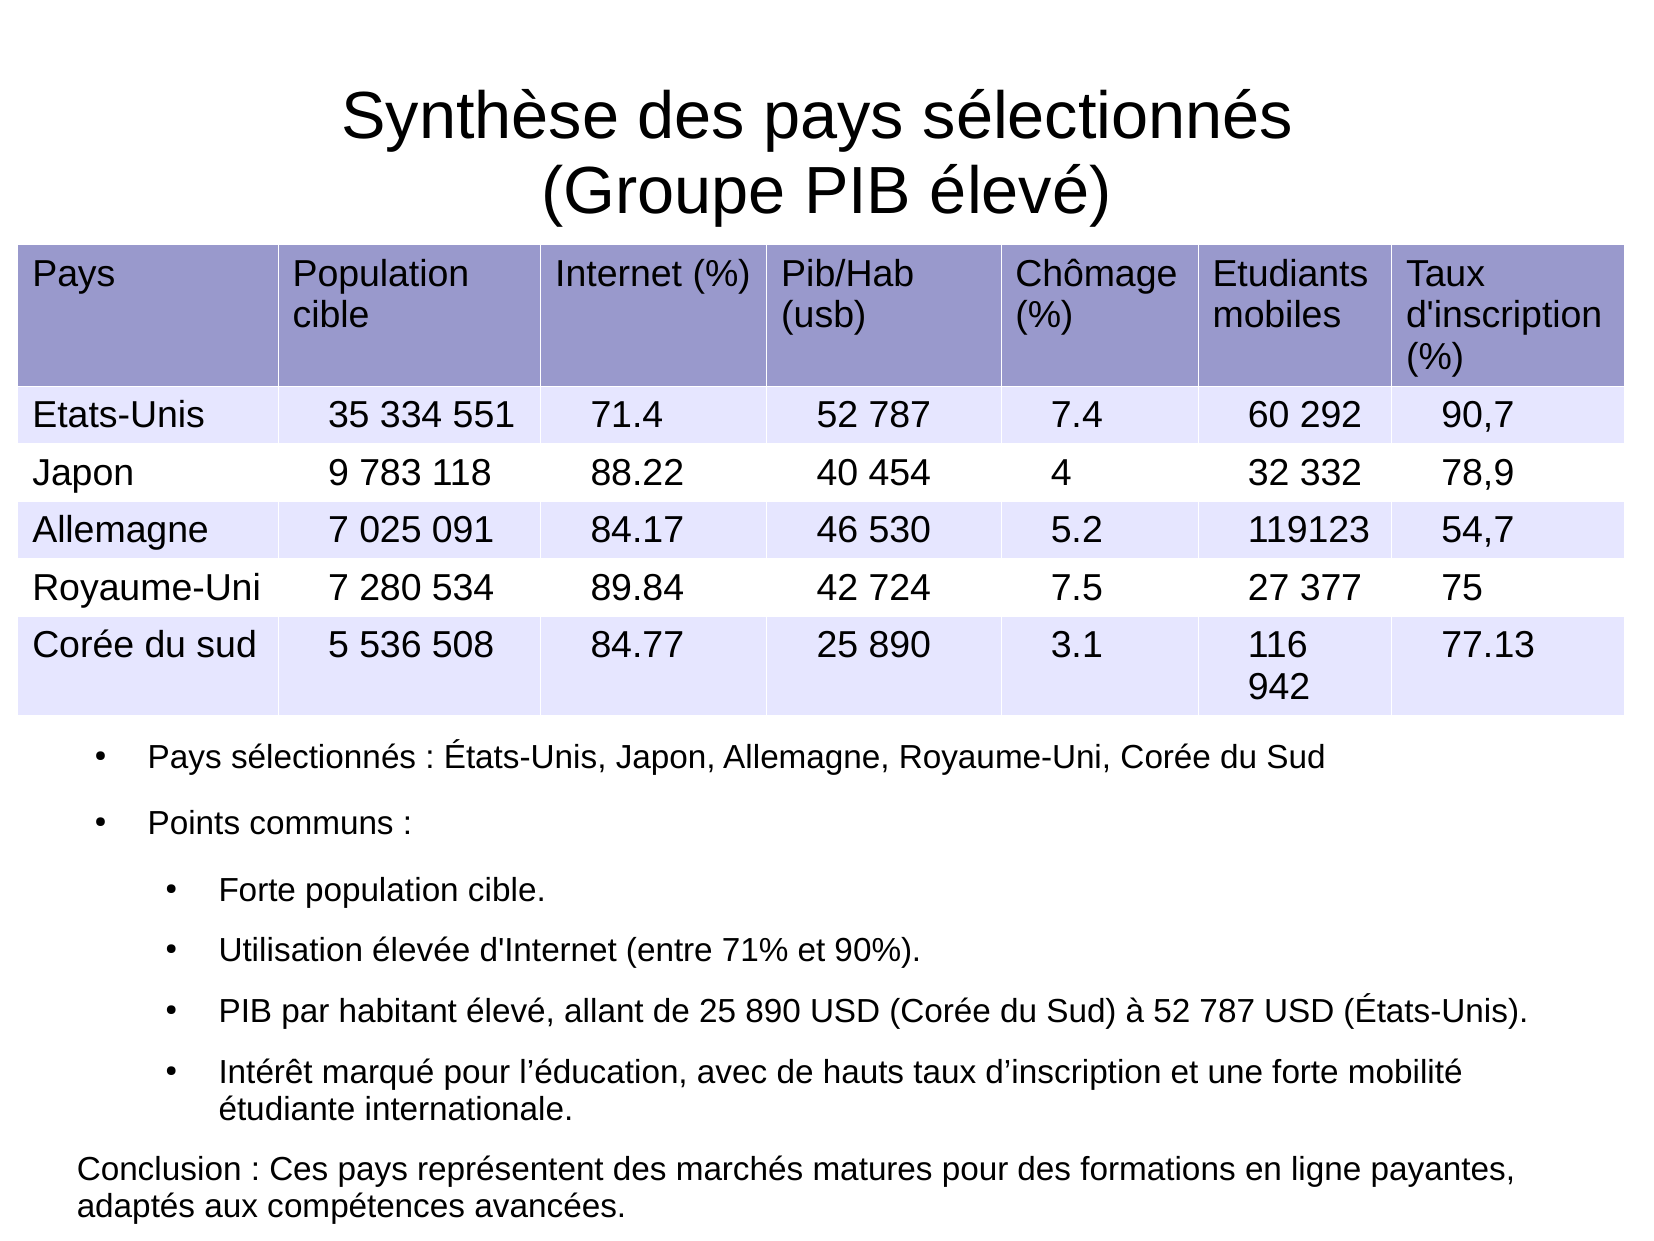

# Synthèse des pays sélectionnés (Groupe PIB élevé)
| Pays | Population cible | Internet (%) | Pib/Hab (usb) | Chômage (%) | Etudiants mobiles | Taux d'inscription (%) |
| --- | --- | --- | --- | --- | --- | --- |
| Etats-Unis | 35 334 551 | 71.4 | 52 787 | 7.4 | 60 292 | 90,7 |
| Japon | 9 783 118 | 88.22 | 40 454 | 4 | 32 332 | 78,9 |
| Allemagne | 7 025 091 | 84.17 | 46 530 | 5.2 | 119123 | 54,7 |
| Royaume-Uni | 7 280 534 | 89.84 | 42 724 | 7.5 | 27 377 | 75 |
| Corée du sud | 5 536 508 | 84.77 | 25 890 | 3.1 | 116 942 | 77.13 |
Pays sélectionnés : États-Unis, Japon, Allemagne, Royaume-Uni, Corée du Sud
Points communs :
Forte population cible.
Utilisation élevée d'Internet (entre 71% et 90%).
PIB par habitant élevé, allant de 25 890 USD (Corée du Sud) à 52 787 USD (États-Unis).
Intérêt marqué pour l’éducation, avec de hauts taux d’inscription et une forte mobilité étudiante internationale.
Conclusion : Ces pays représentent des marchés matures pour des formations en ligne payantes, adaptés aux compétences avancées.